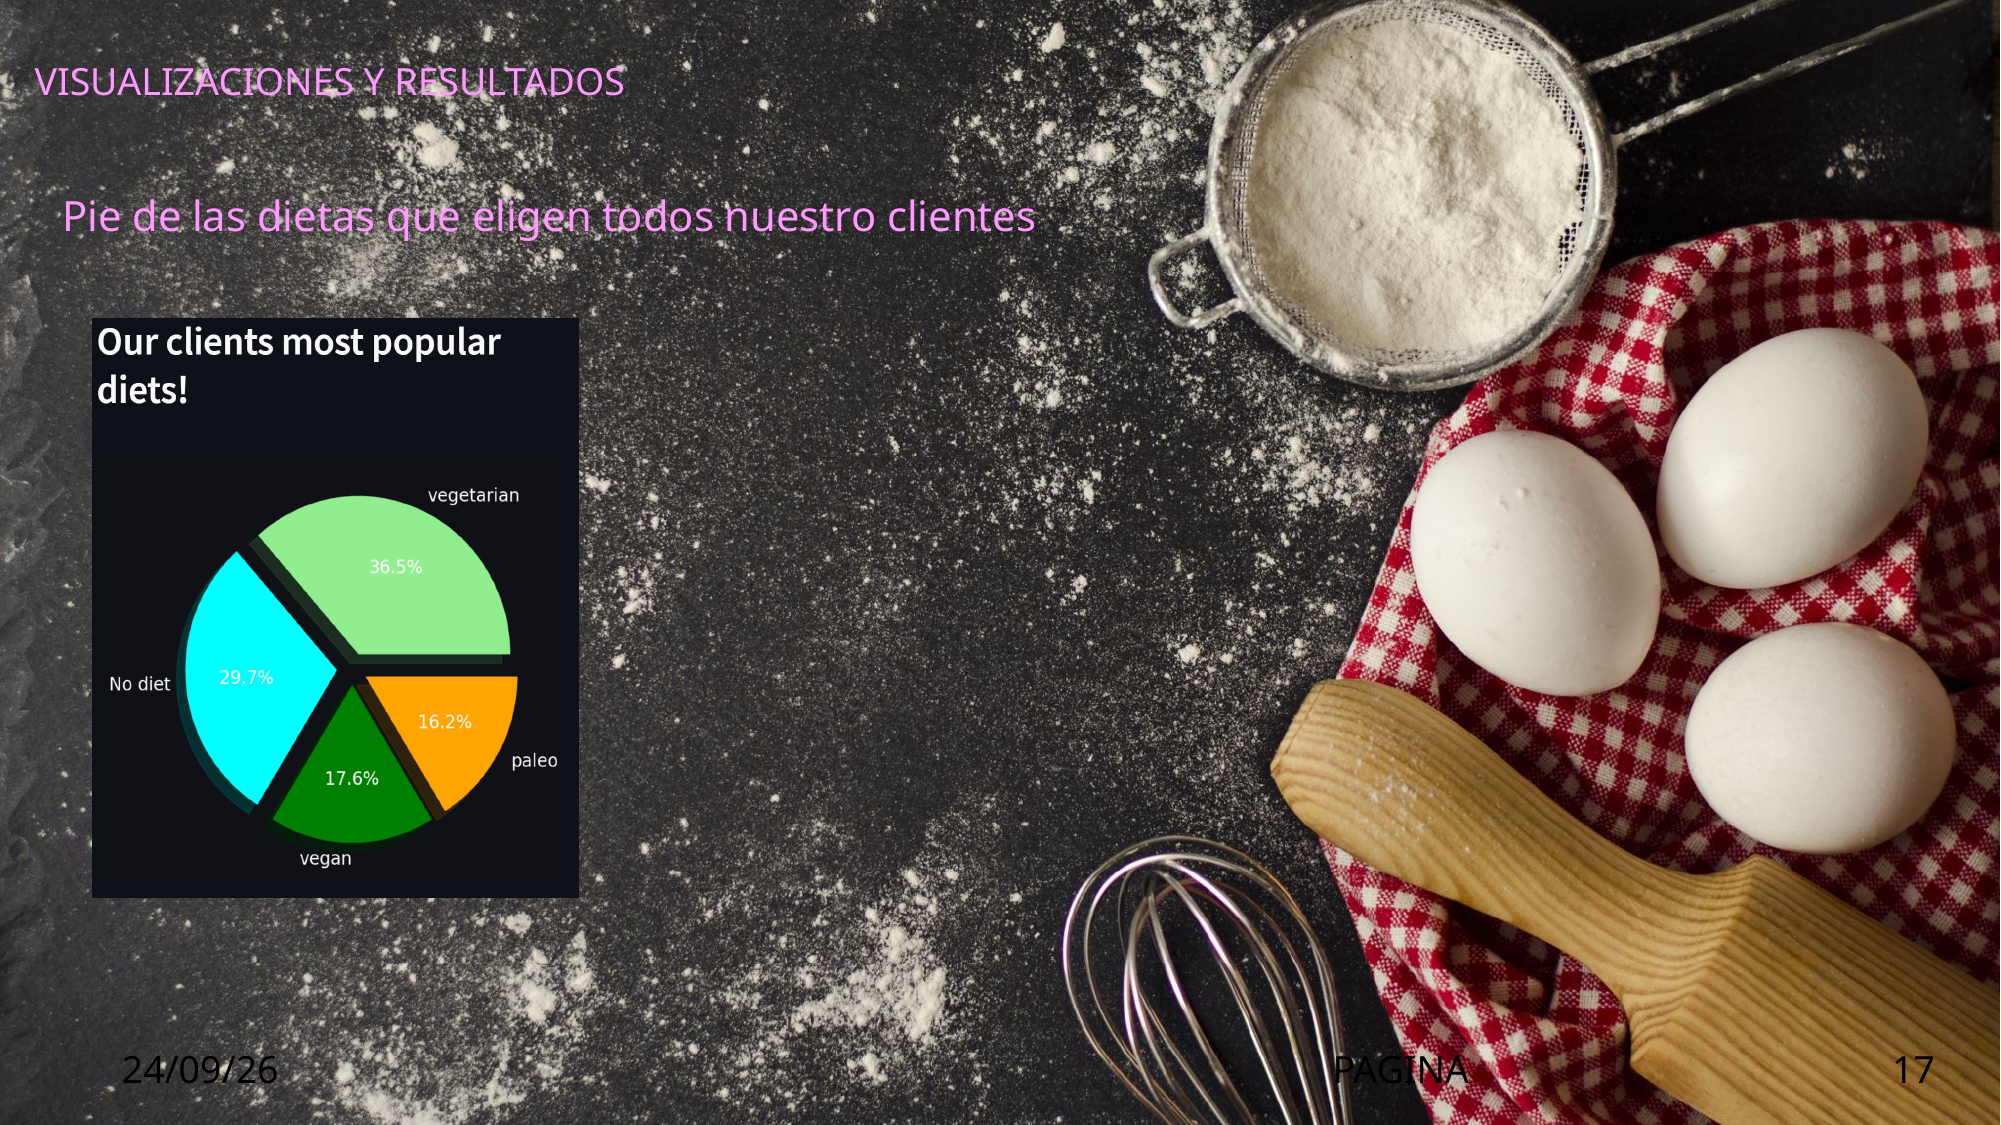

VISUALIZACIONES Y RESULTADOS
# Pie de las dietas que eligen todos nuestro clientes
PAGINA